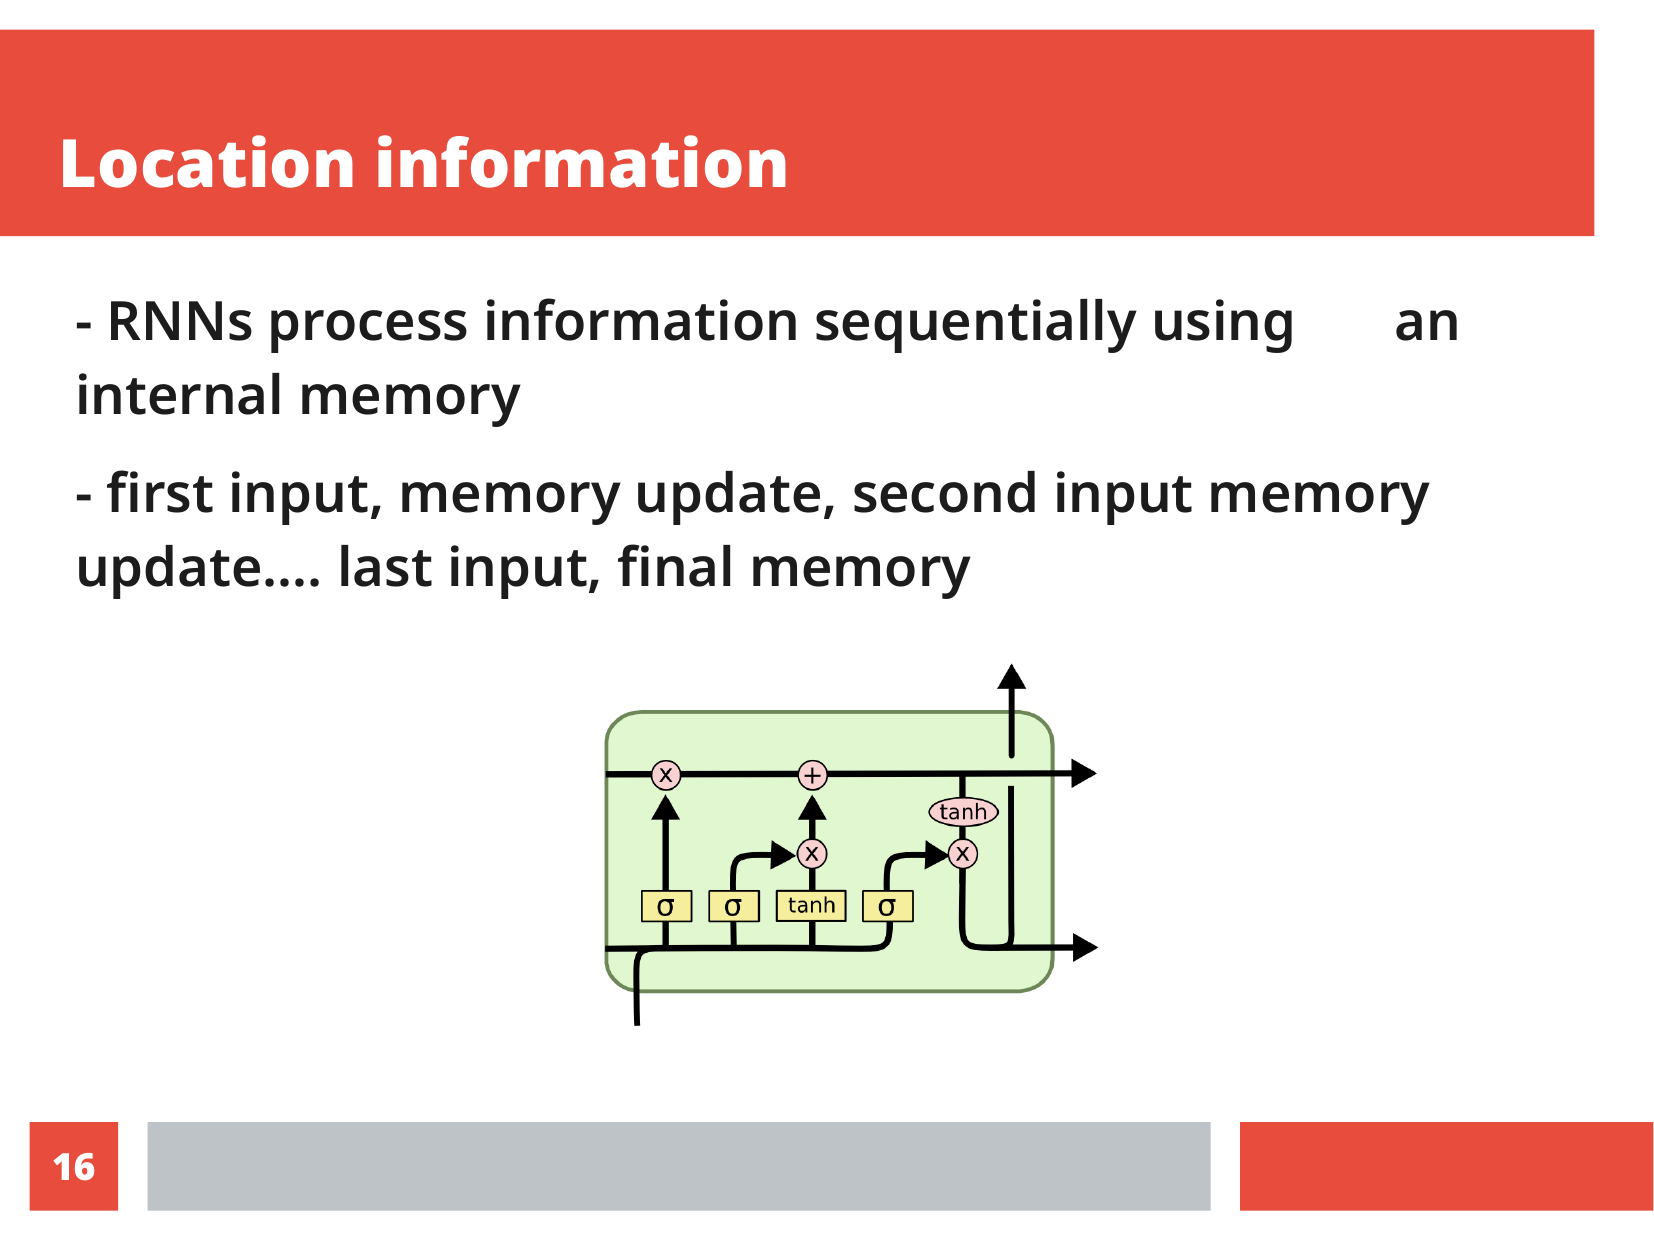

# Location information
- RNNs process information sequentially using an internal memory
- first input, memory update, second input memory update…. last input, final memory
16